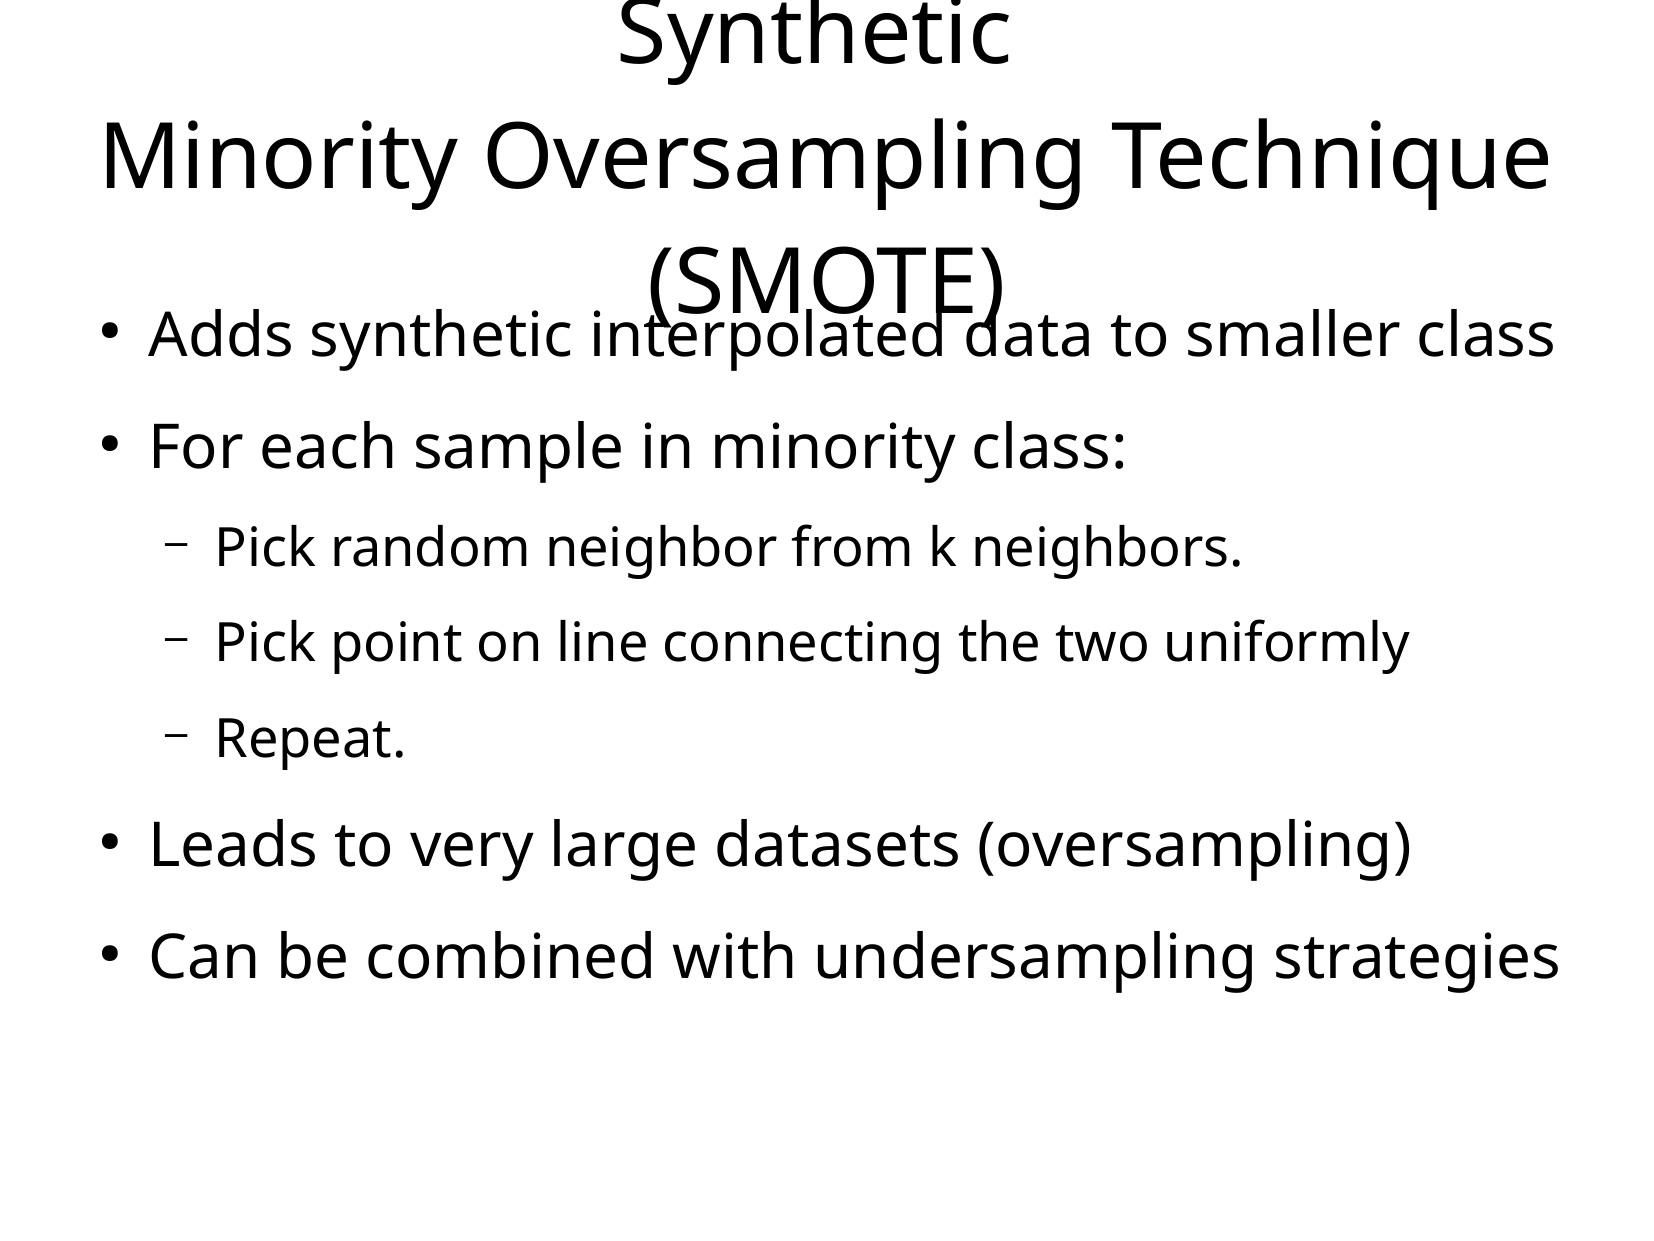

# Synthetic Minority Oversampling Technique (SMOTE)
Adds synthetic interpolated data to smaller class
For each sample in minority class:
Pick random neighbor from k neighbors.
Pick point on line connecting the two uniformly
Repeat.
Leads to very large datasets (oversampling)
Can be combined with undersampling strategies